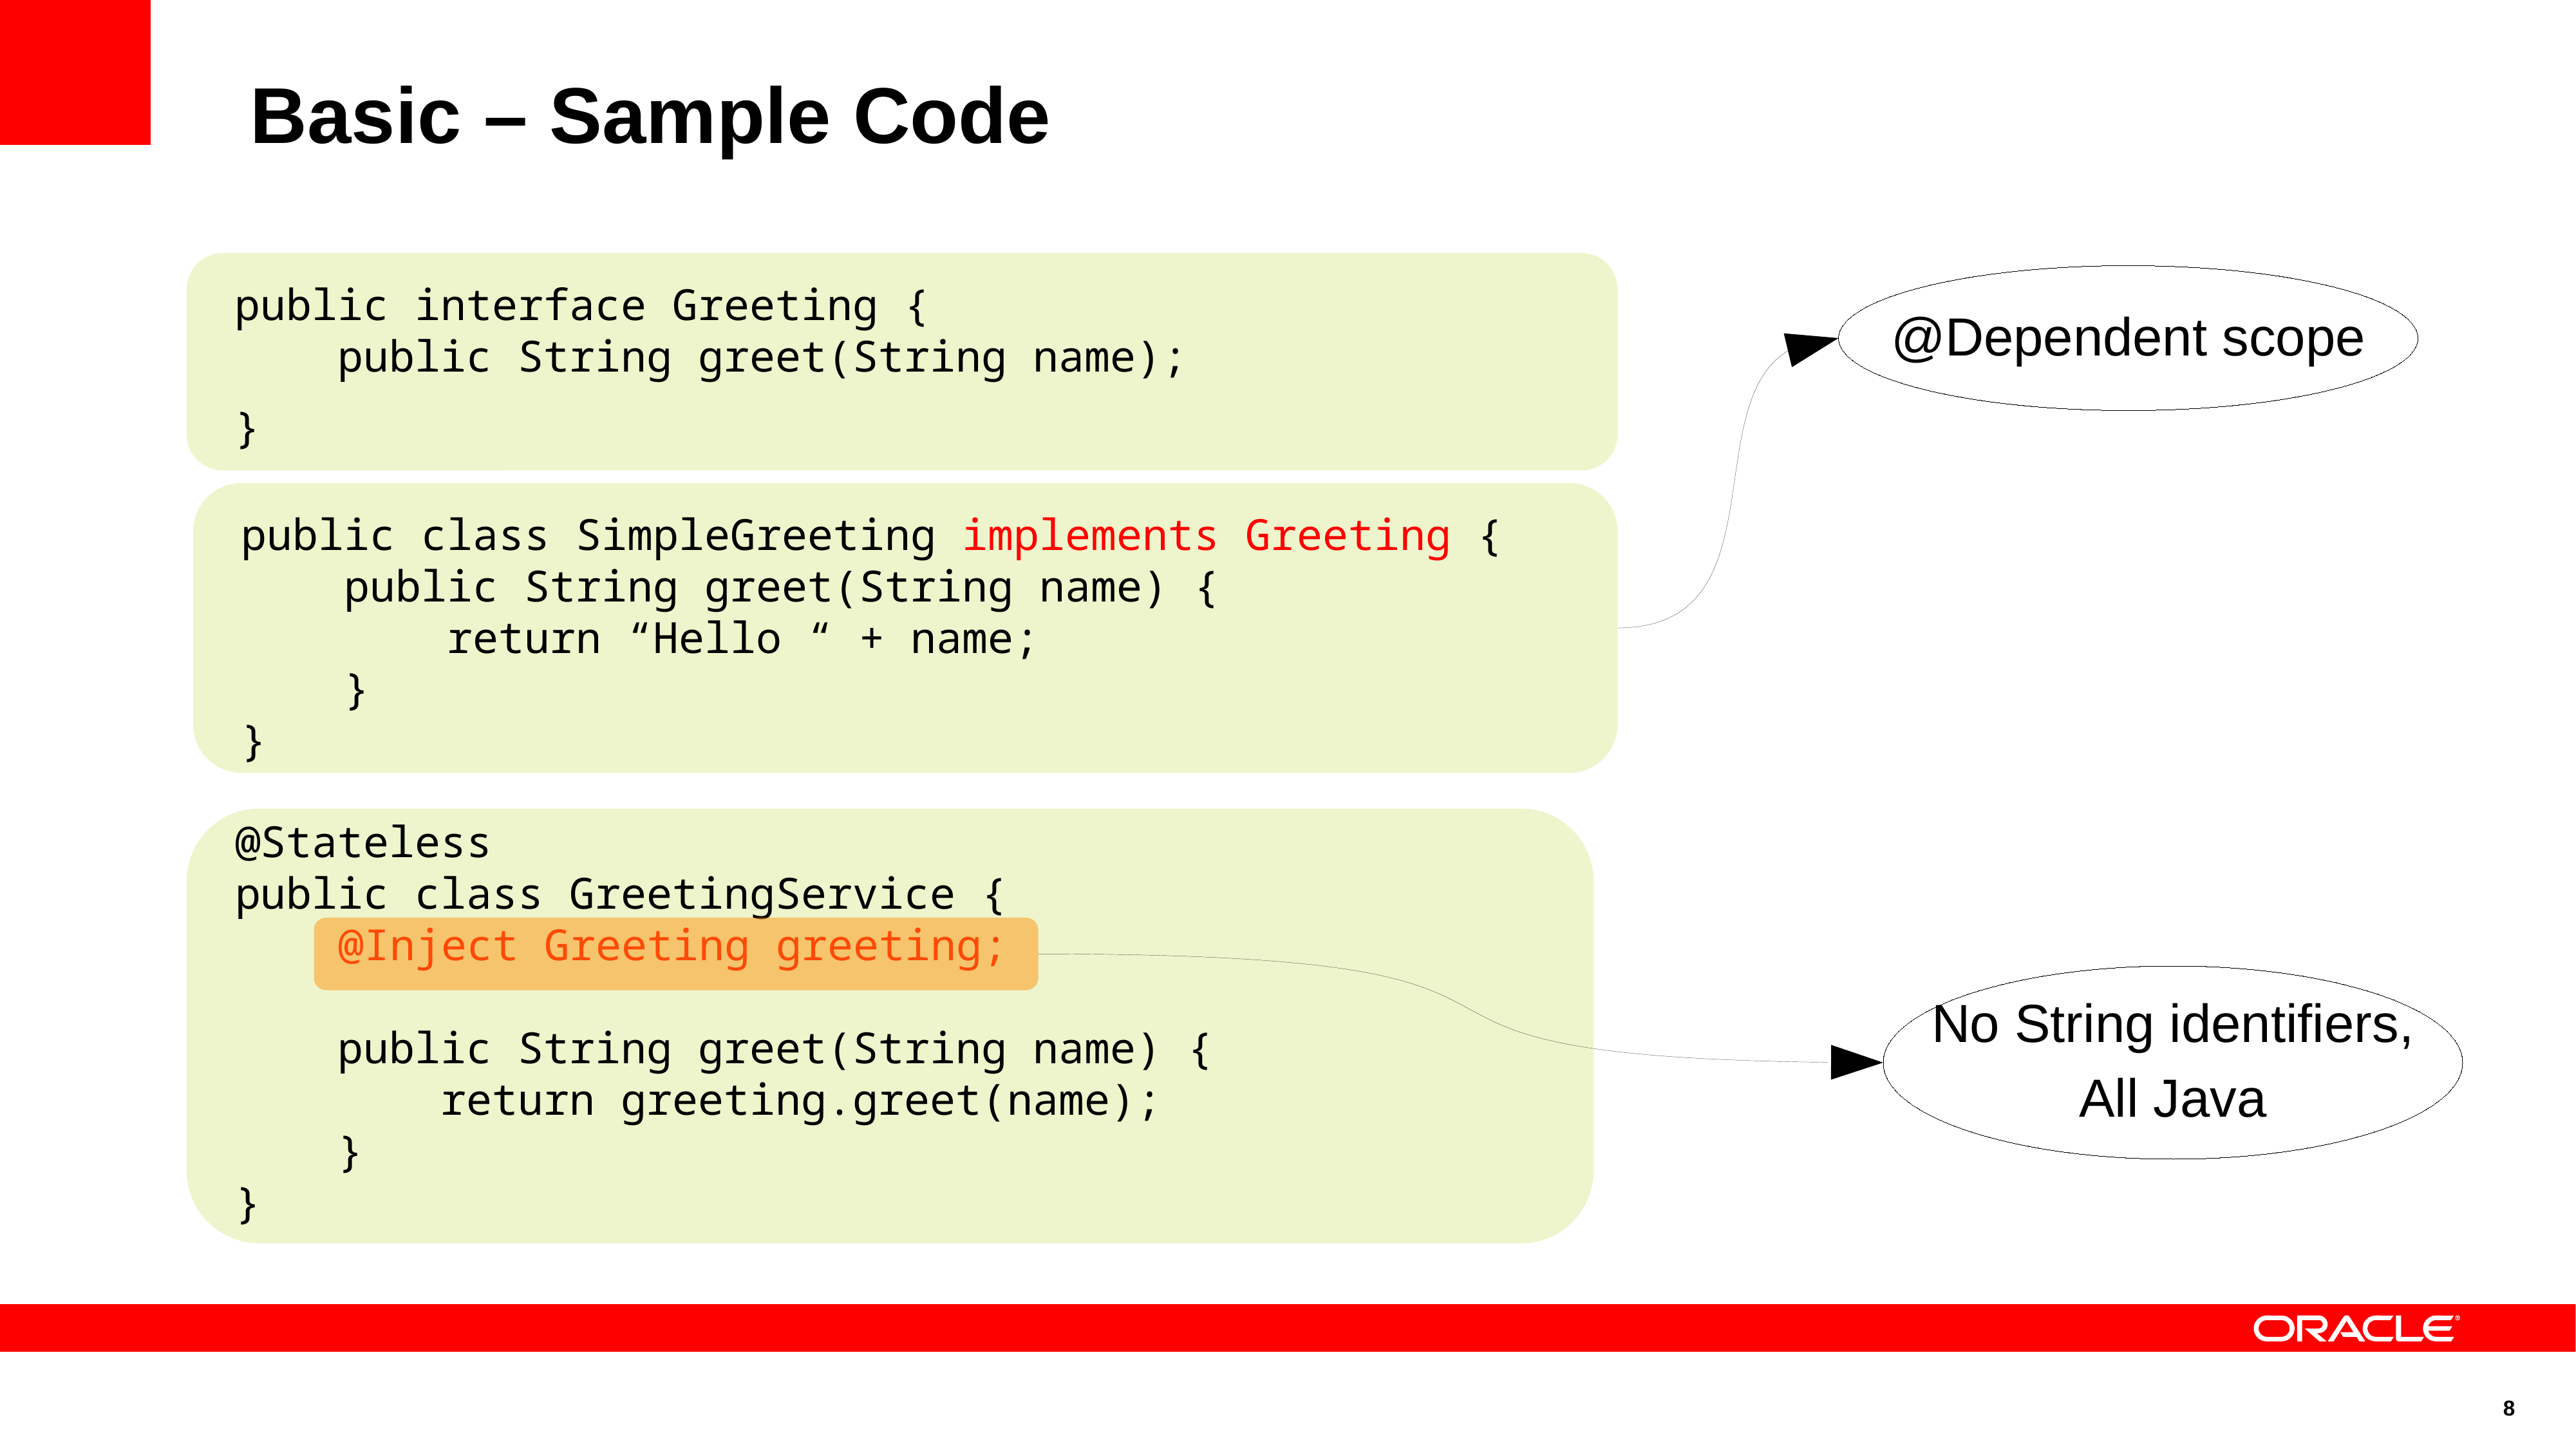

# Basic – Sample Code
@Dependent scope
public interface Greeting {
 public String greet(String name);
}
public class SimpleGreeting implements Greeting {
 public String greet(String name) {
 return “Hello “ + name;
 }
}
@Stateless
public class GreetingService {
 @Inject Greeting greeting;
 public String greet(String name) {
 return greeting.greet(name);
 }
}
No String identifiers,
All Java